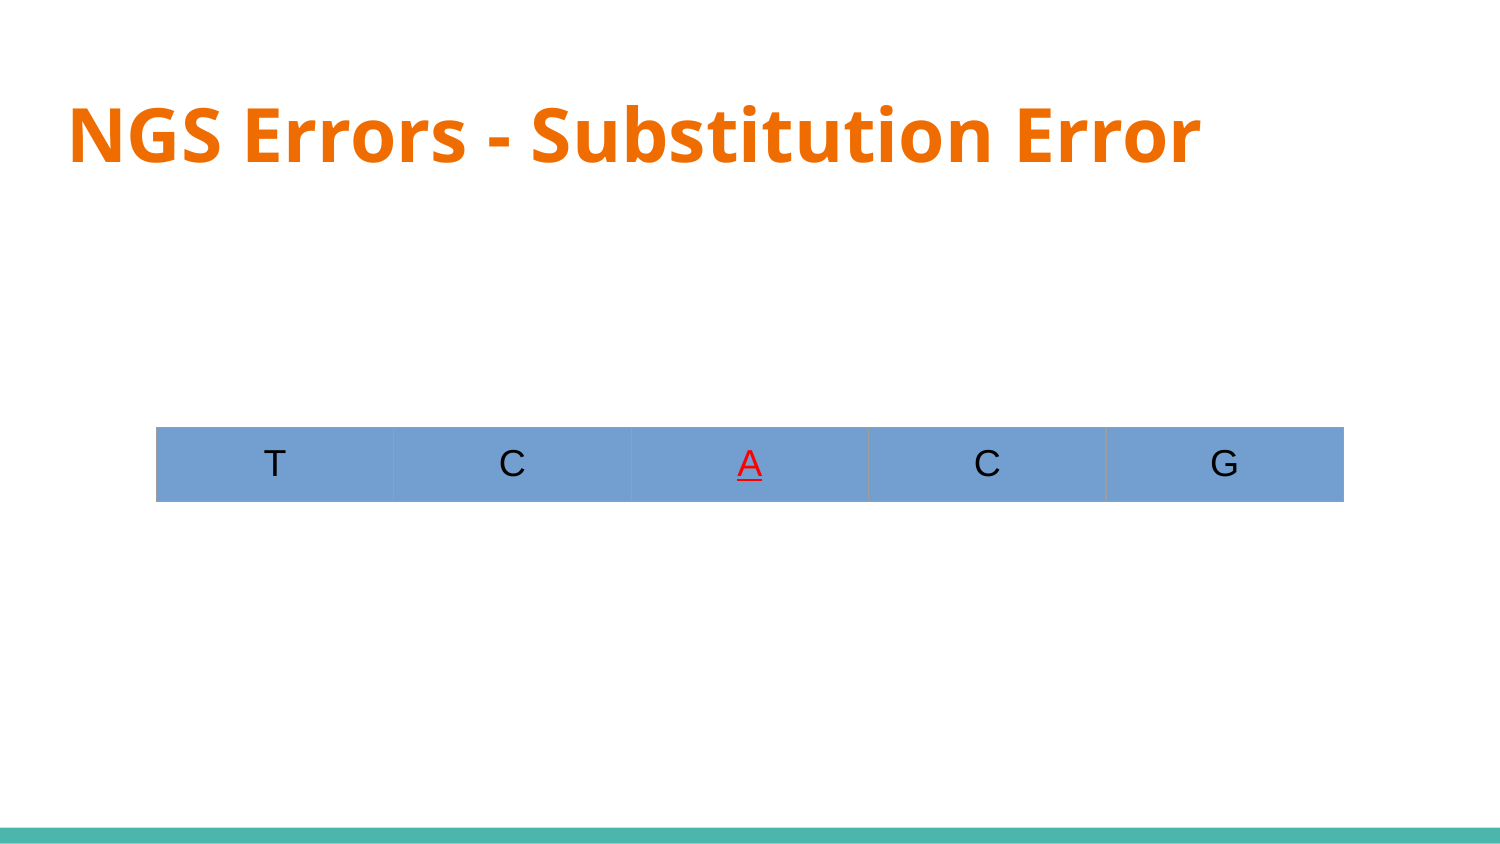

# NGS Errors - Substitution Error
| T | C | A | C | G |
| --- | --- | --- | --- | --- |